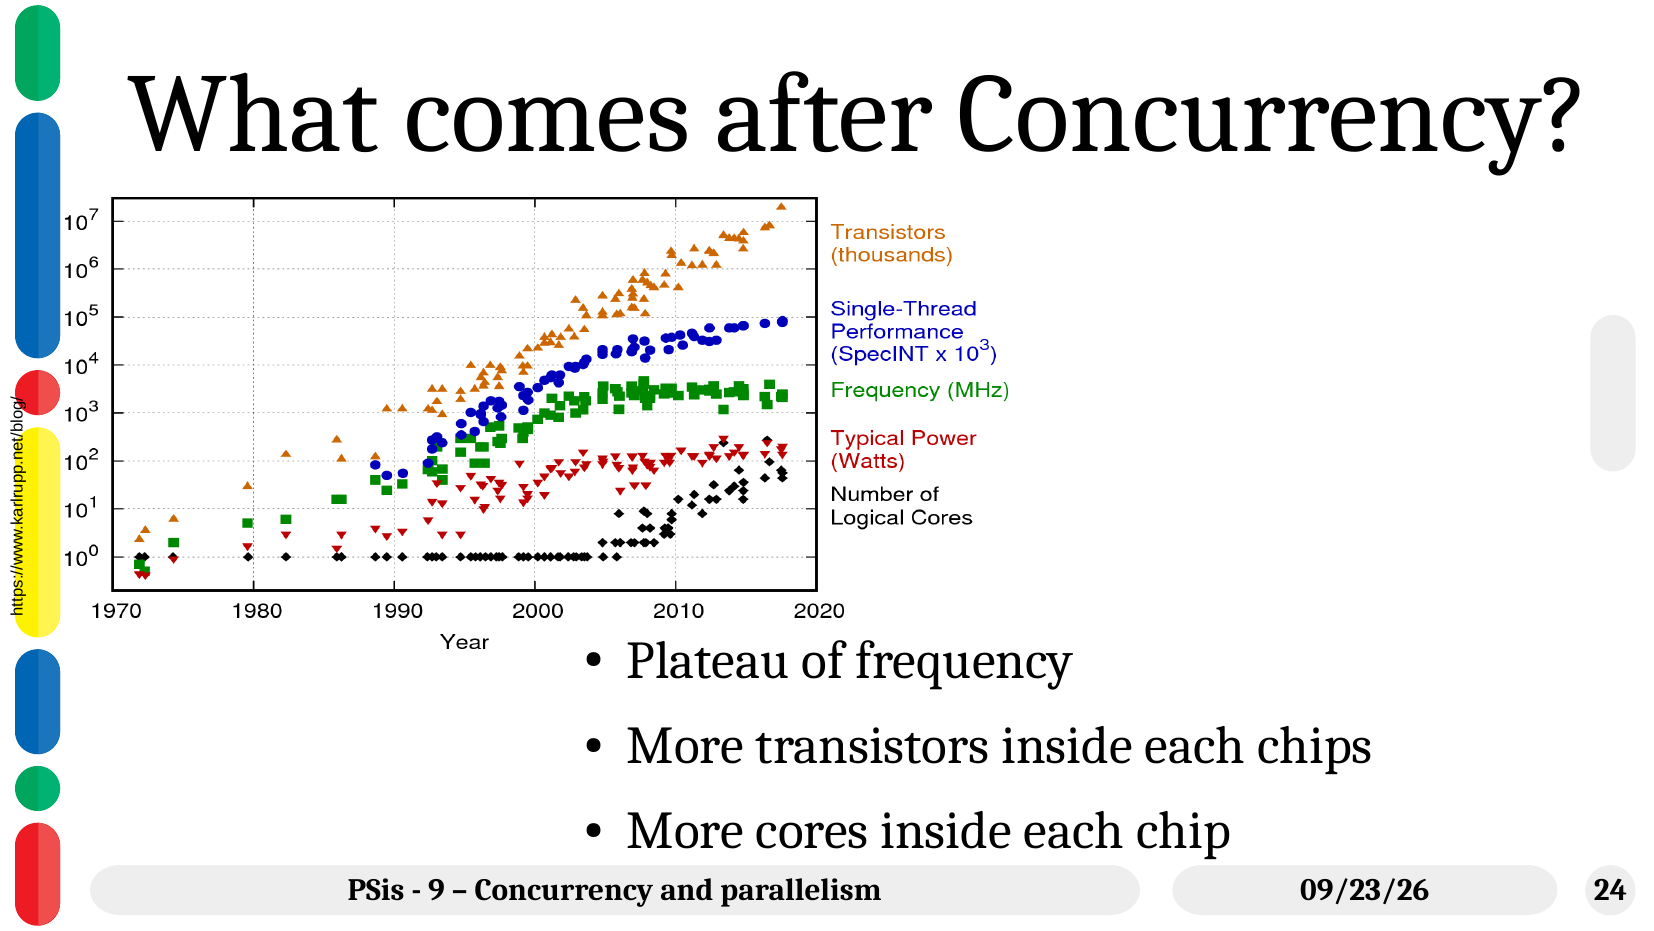

# What comes after Concurrency?
https://www.karlrupp.net/blog/
Plateau of frequency
More transistors inside each chips
More cores inside each chip
PSis - 9 – Concurrency and parallelism
24